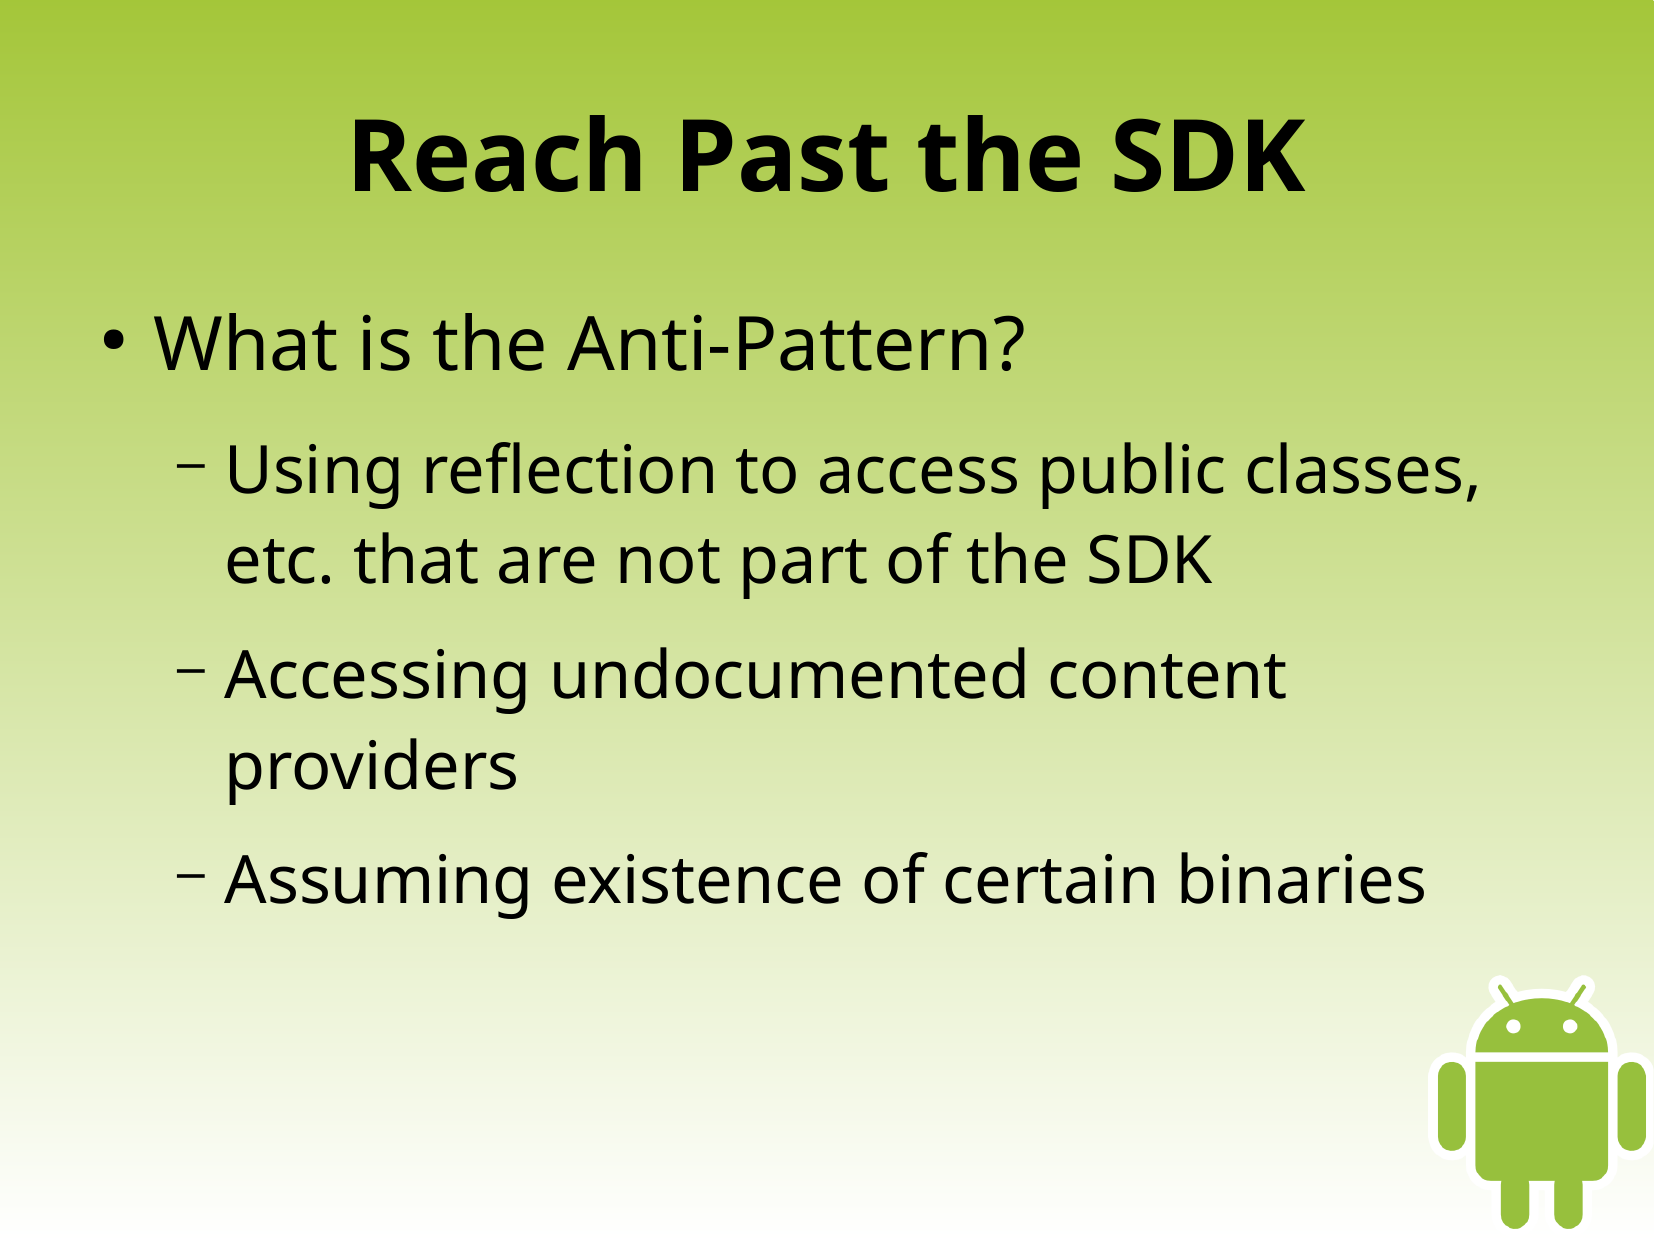

# Reach Past the SDK
What is the Anti-Pattern?
Using reflection to access public classes, etc. that are not part of the SDK
Accessing undocumented content providers
Assuming existence of certain binaries